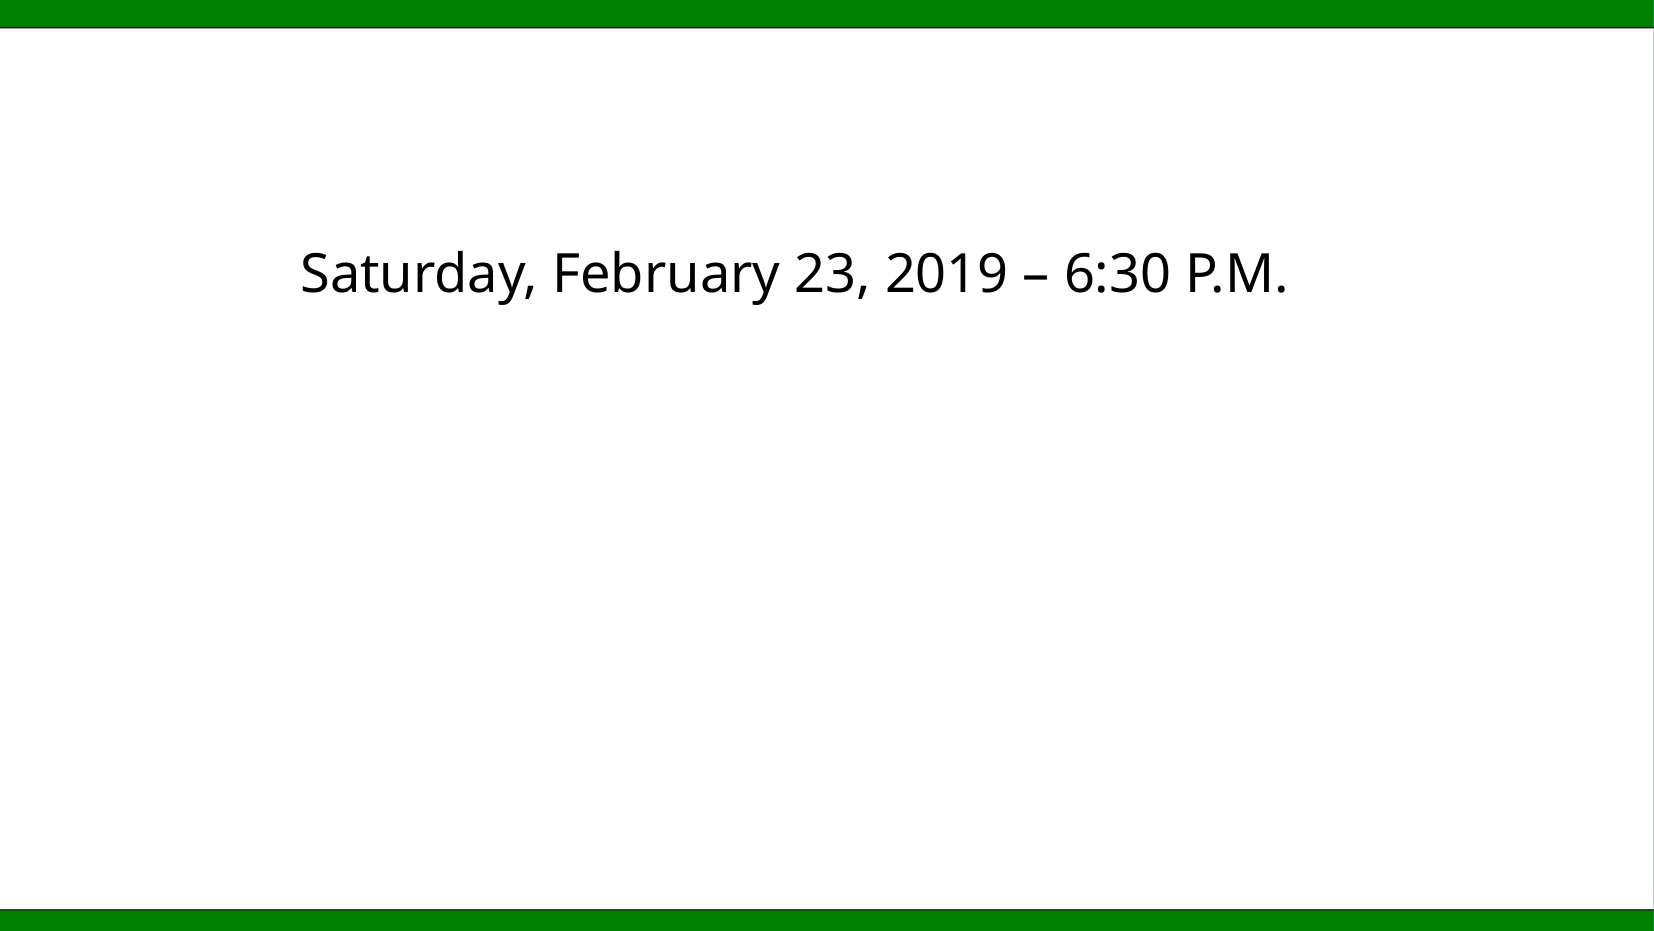

Saturday, February 23, 2019 – 6:30 P.M.